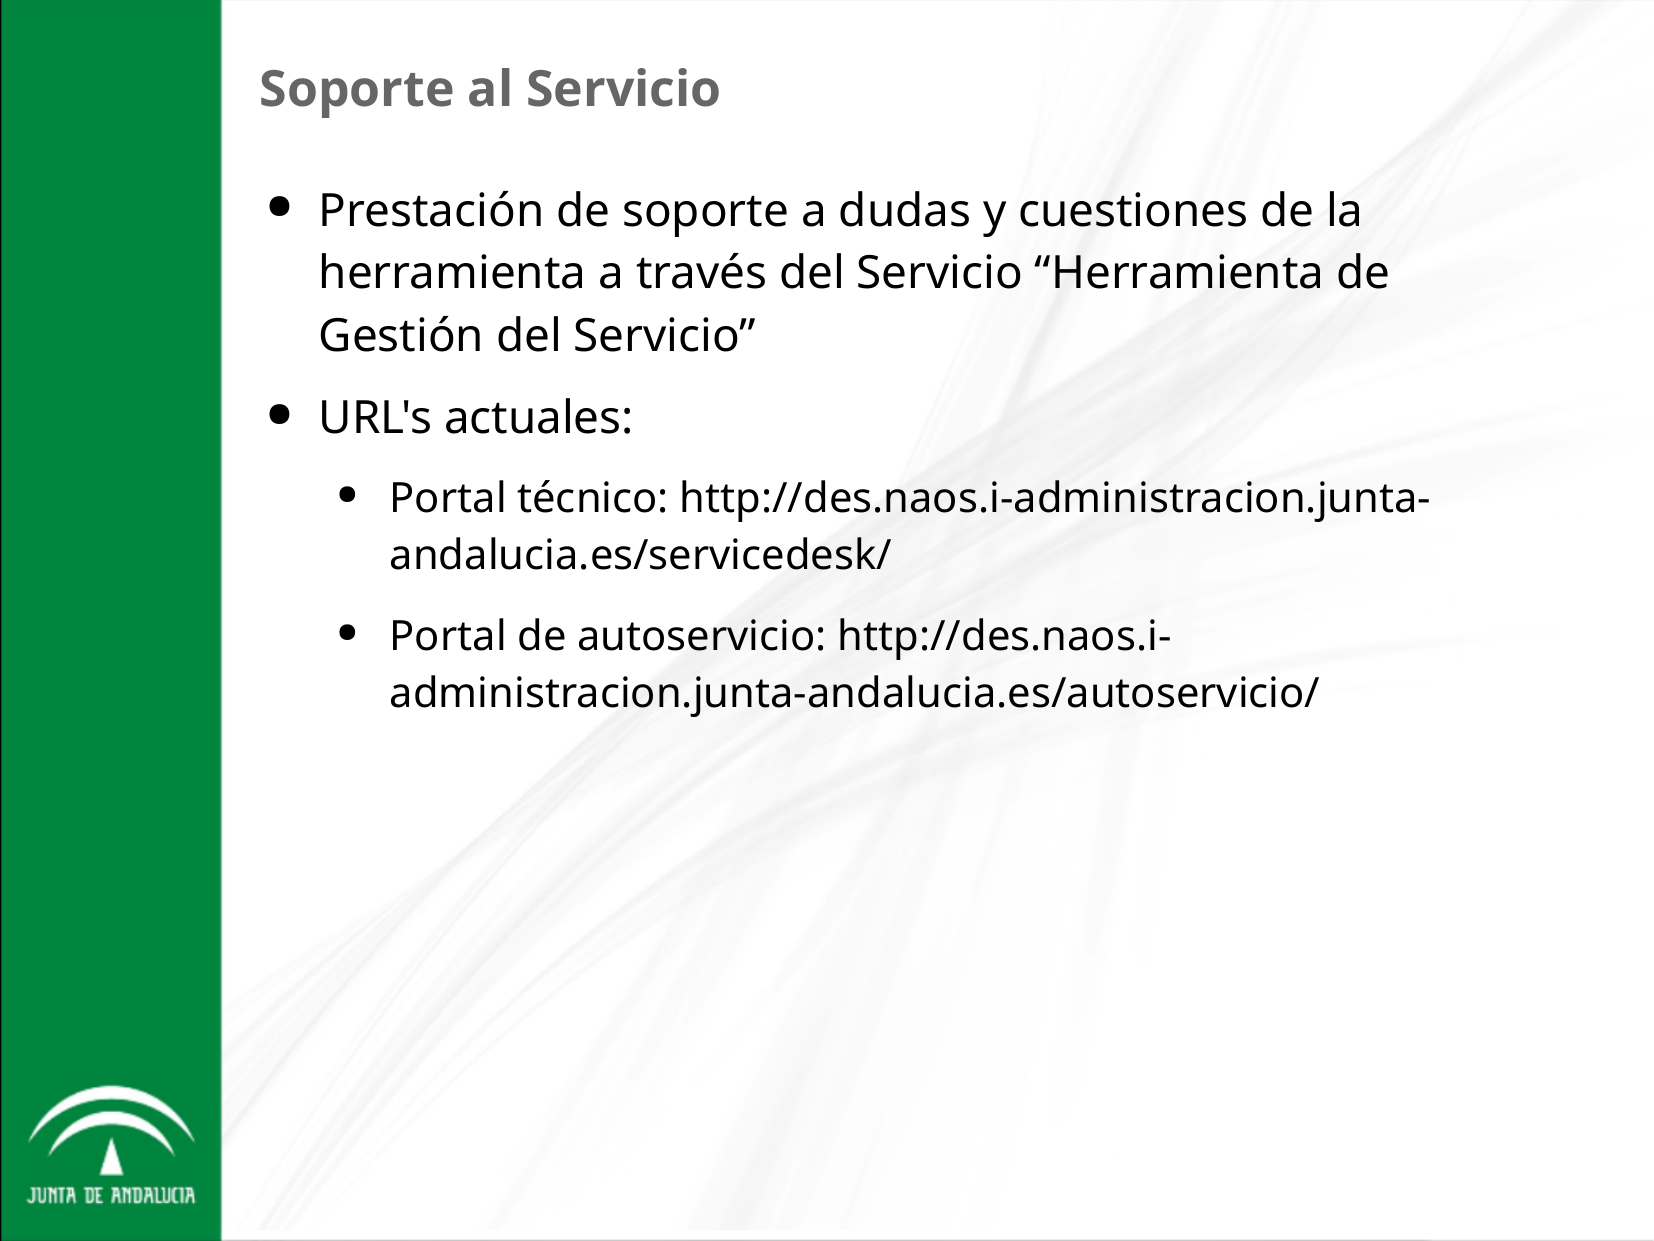

# Soporte al Servicio
Prestación de soporte a dudas y cuestiones de la herramienta a través del Servicio “Herramienta de Gestión del Servicio”
URL's actuales:
Portal técnico: http://des.naos.i-administracion.junta-andalucia.es/servicedesk/
Portal de autoservicio: http://des.naos.i-administracion.junta-andalucia.es/autoservicio/